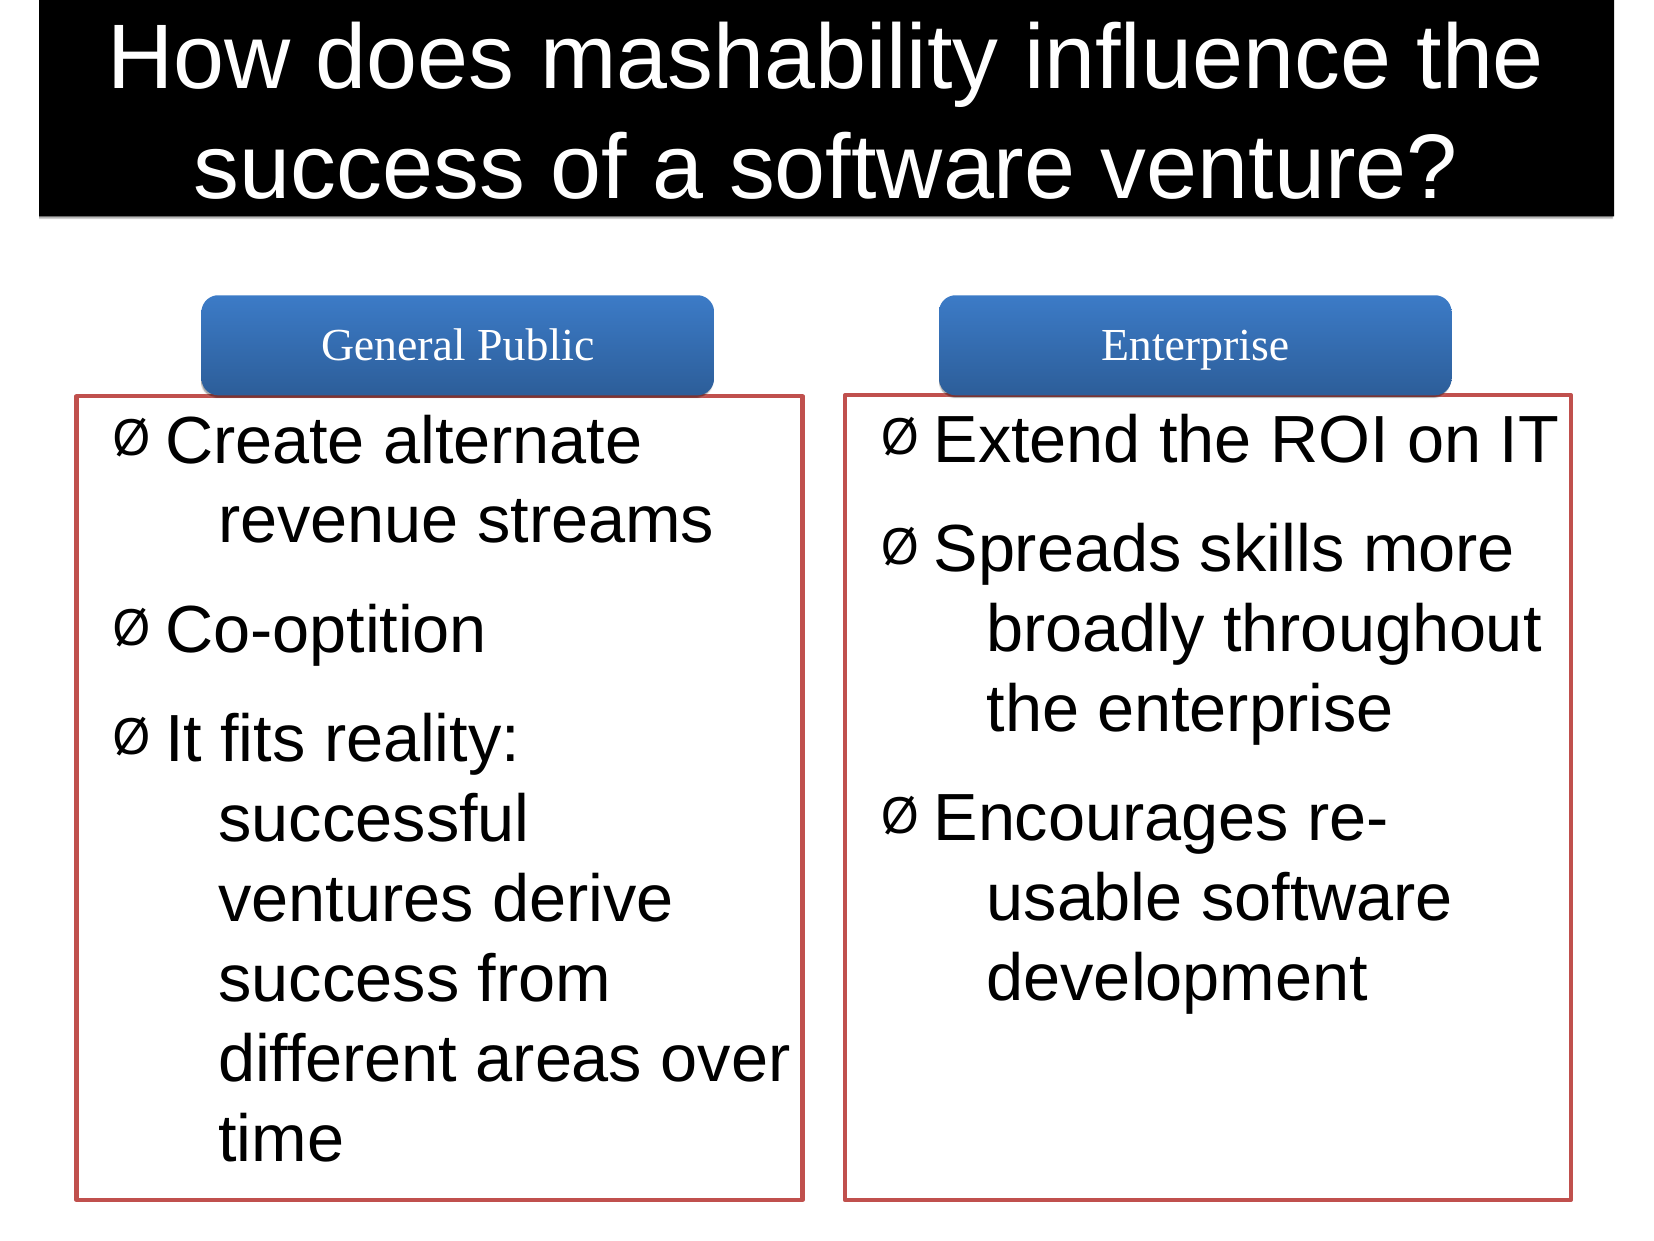

# How does mashability influence the success of a software venture?
General Public
Enterprise
Extend the ROI on IT
Spreads skills more broadly throughout the enterprise
Encourages re-usable software development
Create alternate revenue streams
Co-optition
It fits reality: successful ventures derive success from different areas over time